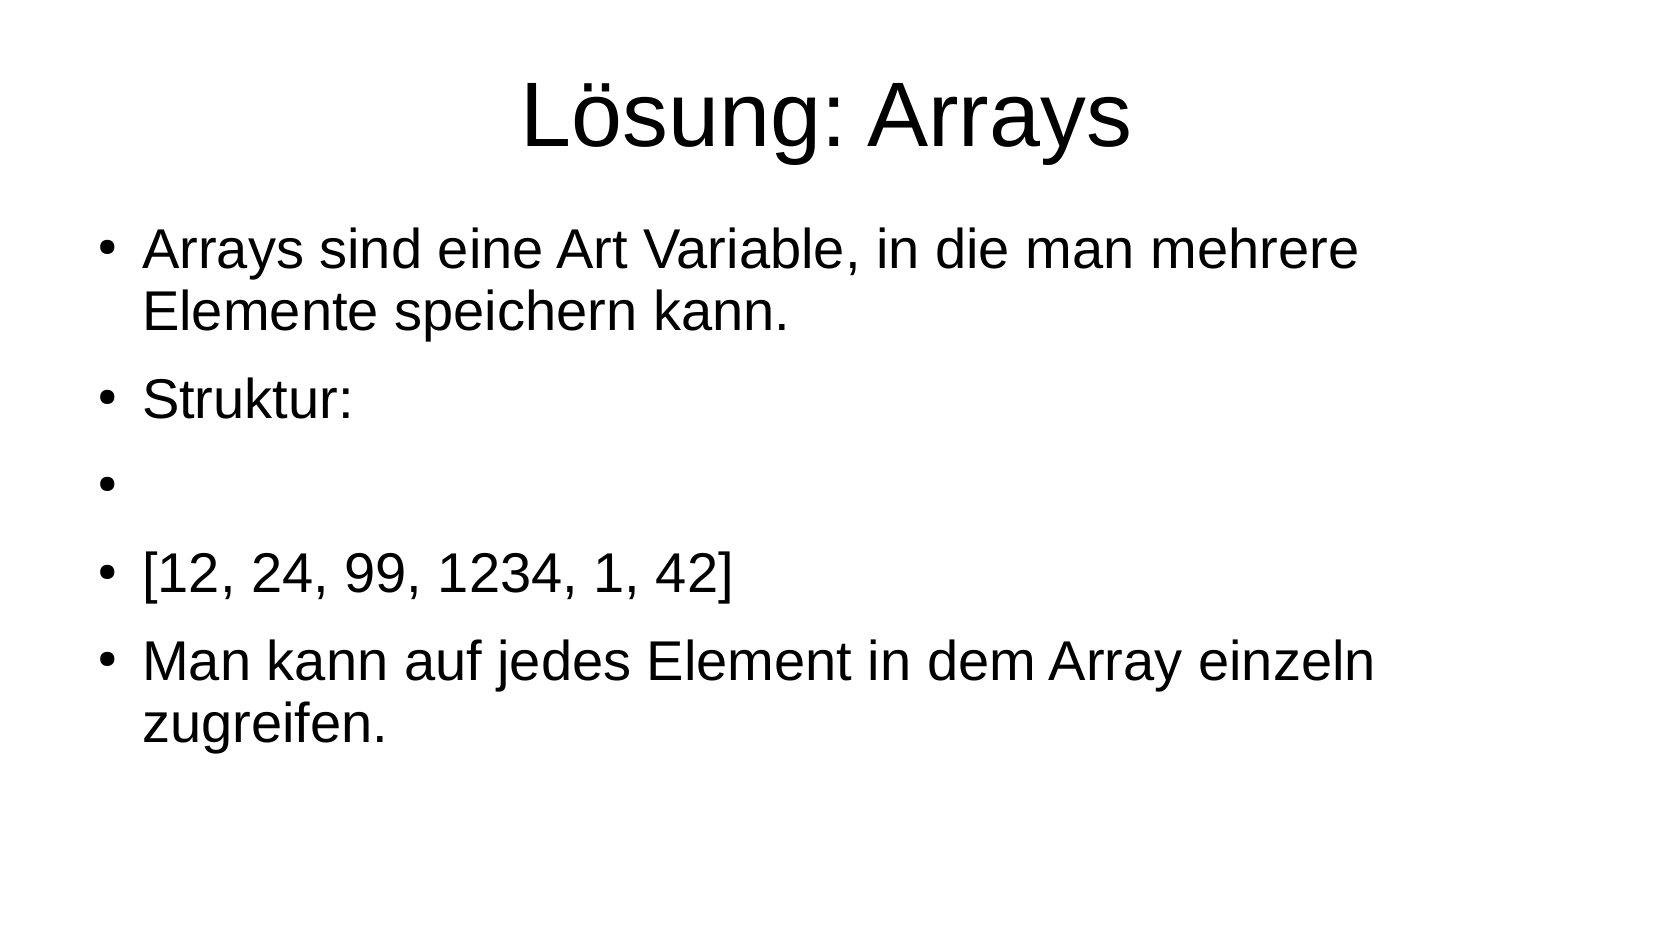

# Lösung: Arrays
Arrays sind eine Art Variable, in die man mehrere Elemente speichern kann.
Struktur:
[12, 24, 99, 1234, 1, 42]
Man kann auf jedes Element in dem Array einzeln zugreifen.